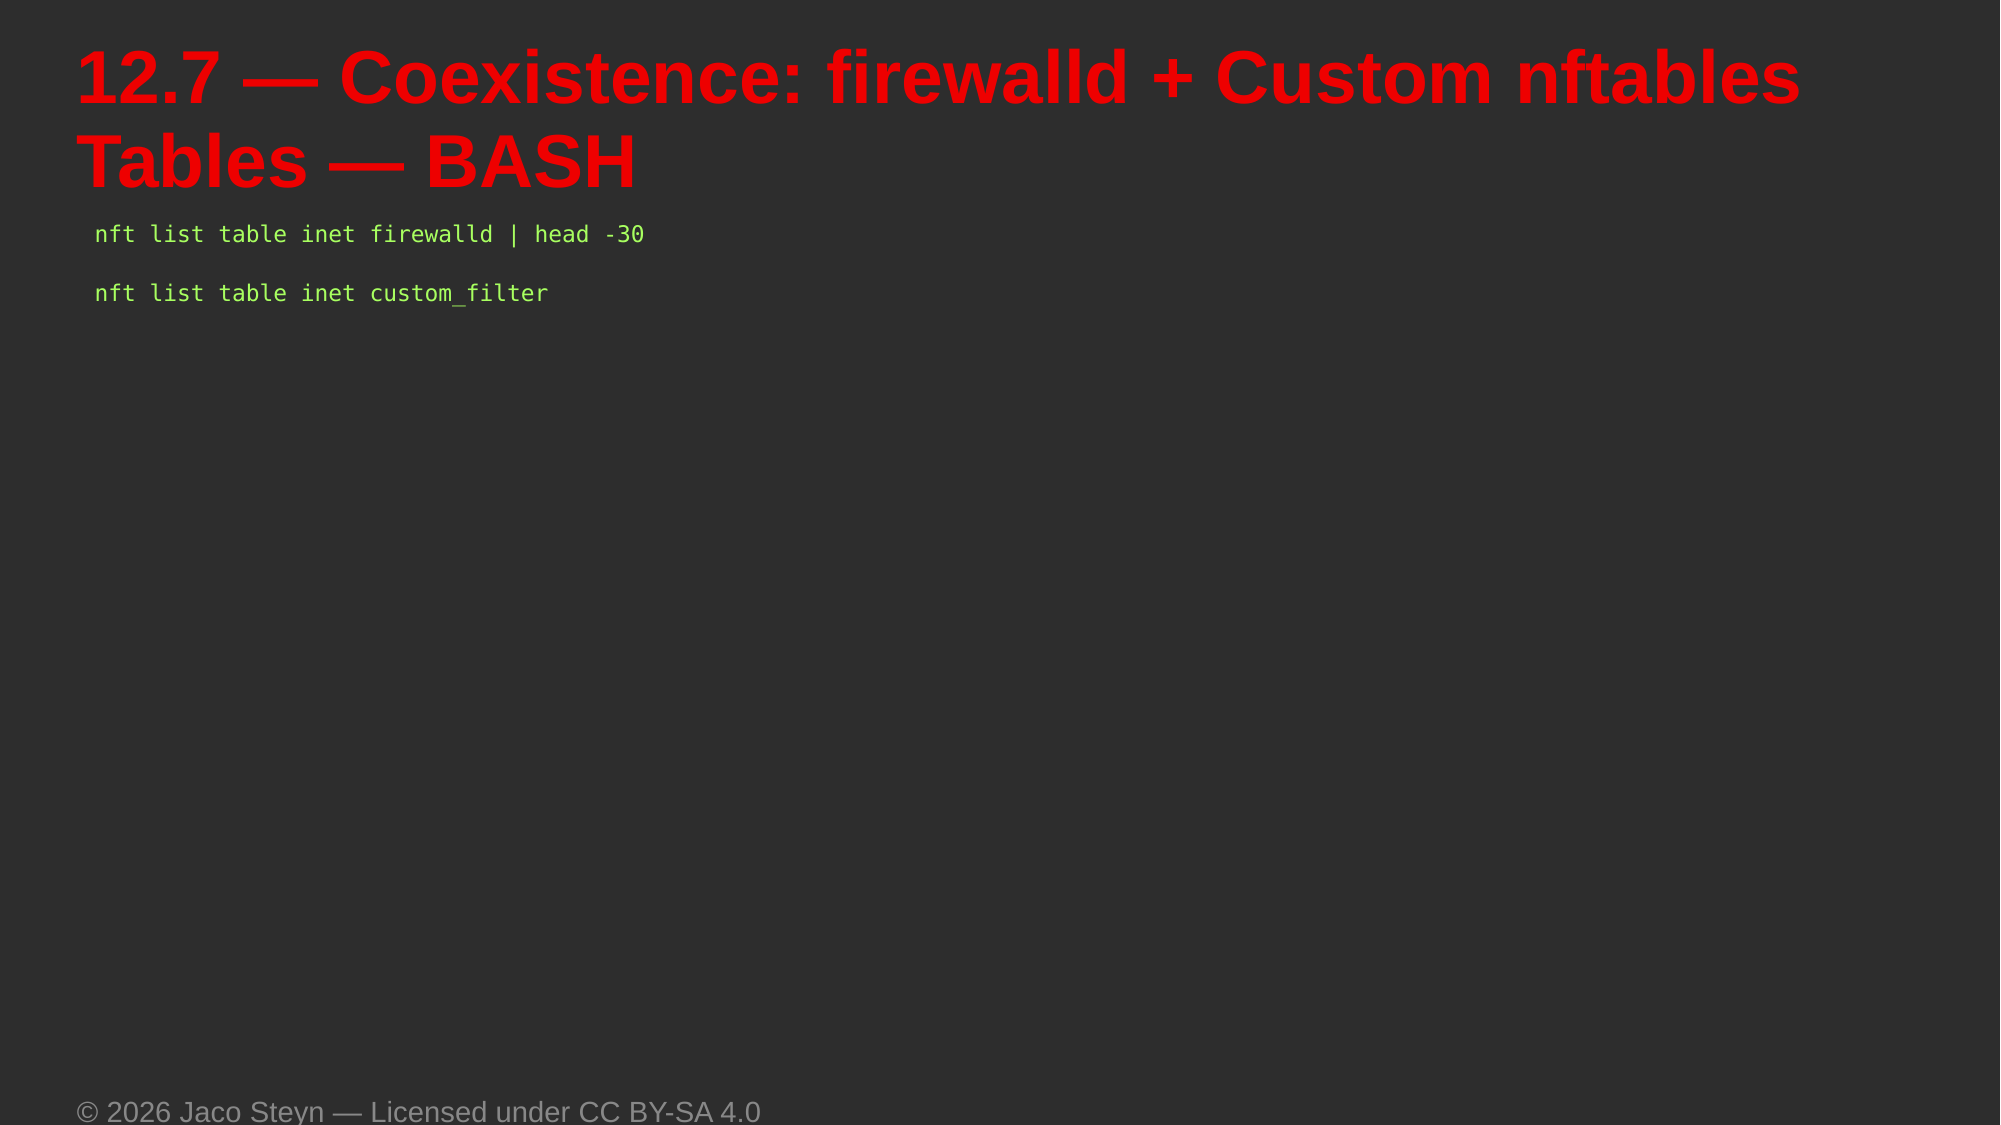

12.7 — Coexistence: firewalld + Custom nftables Tables — BASH
nft list table inet firewalld | head -30
nft list table inet custom_filter
© 2026 Jaco Steyn — Licensed under CC BY-SA 4.0